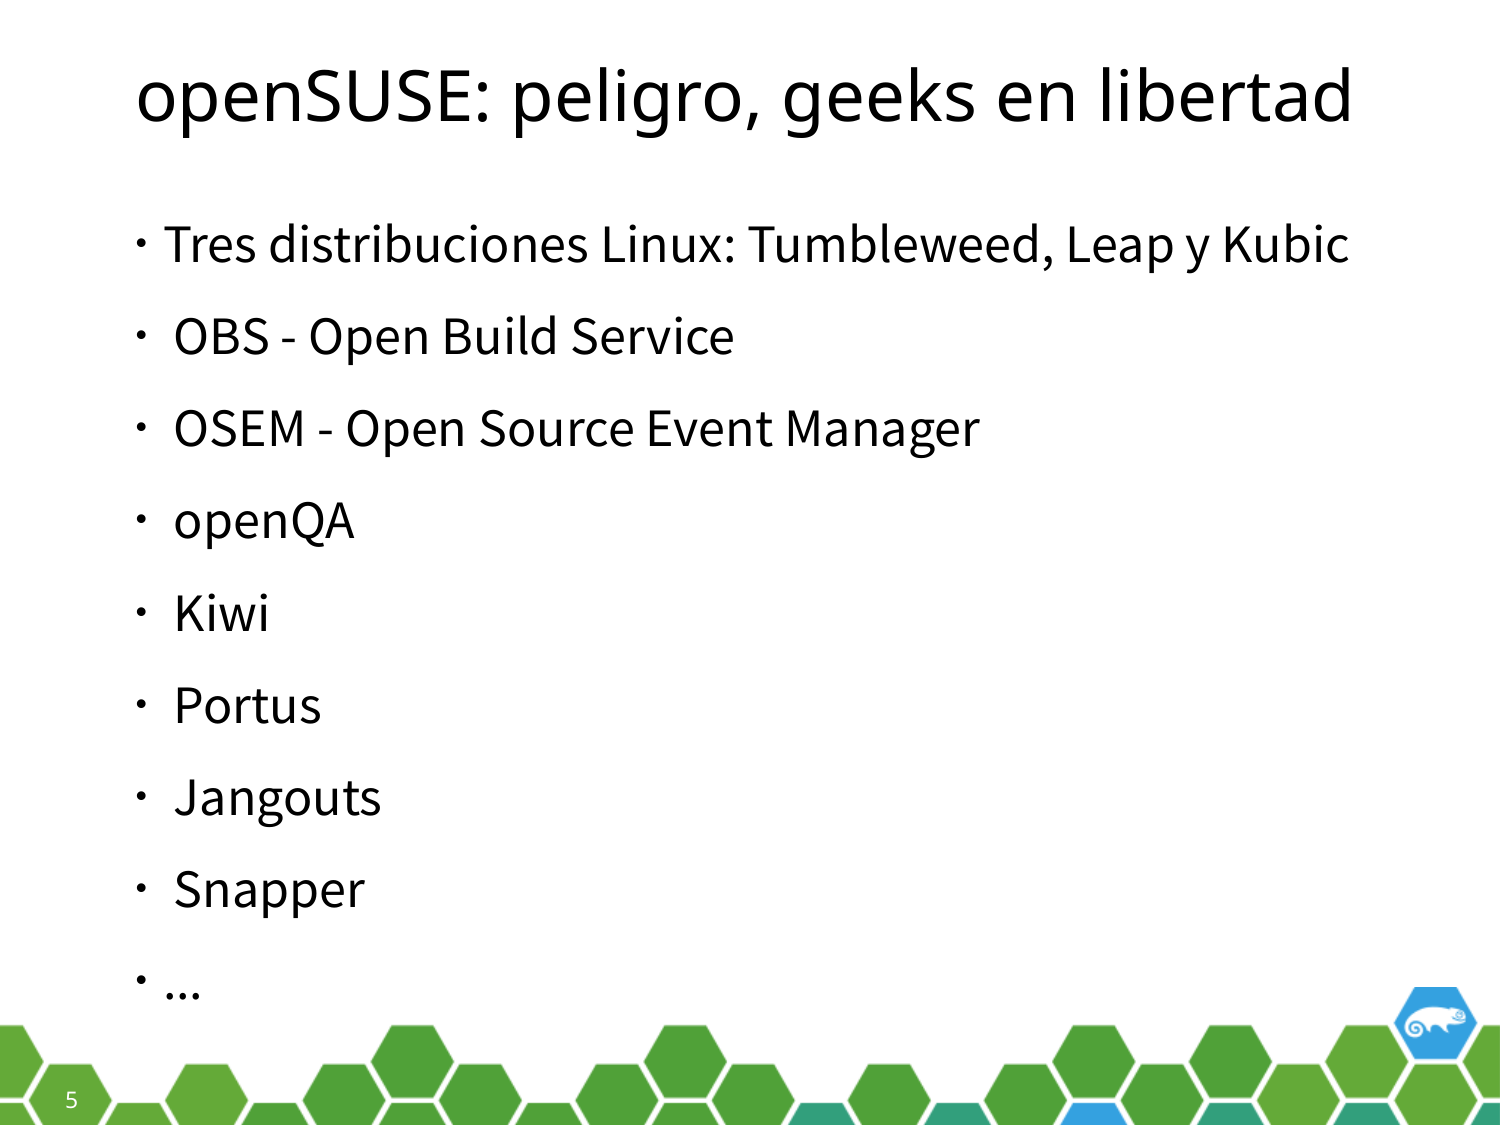

# openSUSE: peligro, geeks en libertad
Tres distribuciones Linux: Tumbleweed, Leap y Kubic
 OBS - Open Build Service
 OSEM - Open Source Event Manager
 openQA
 Kiwi
 Portus
 Jangouts
 Snapper
...